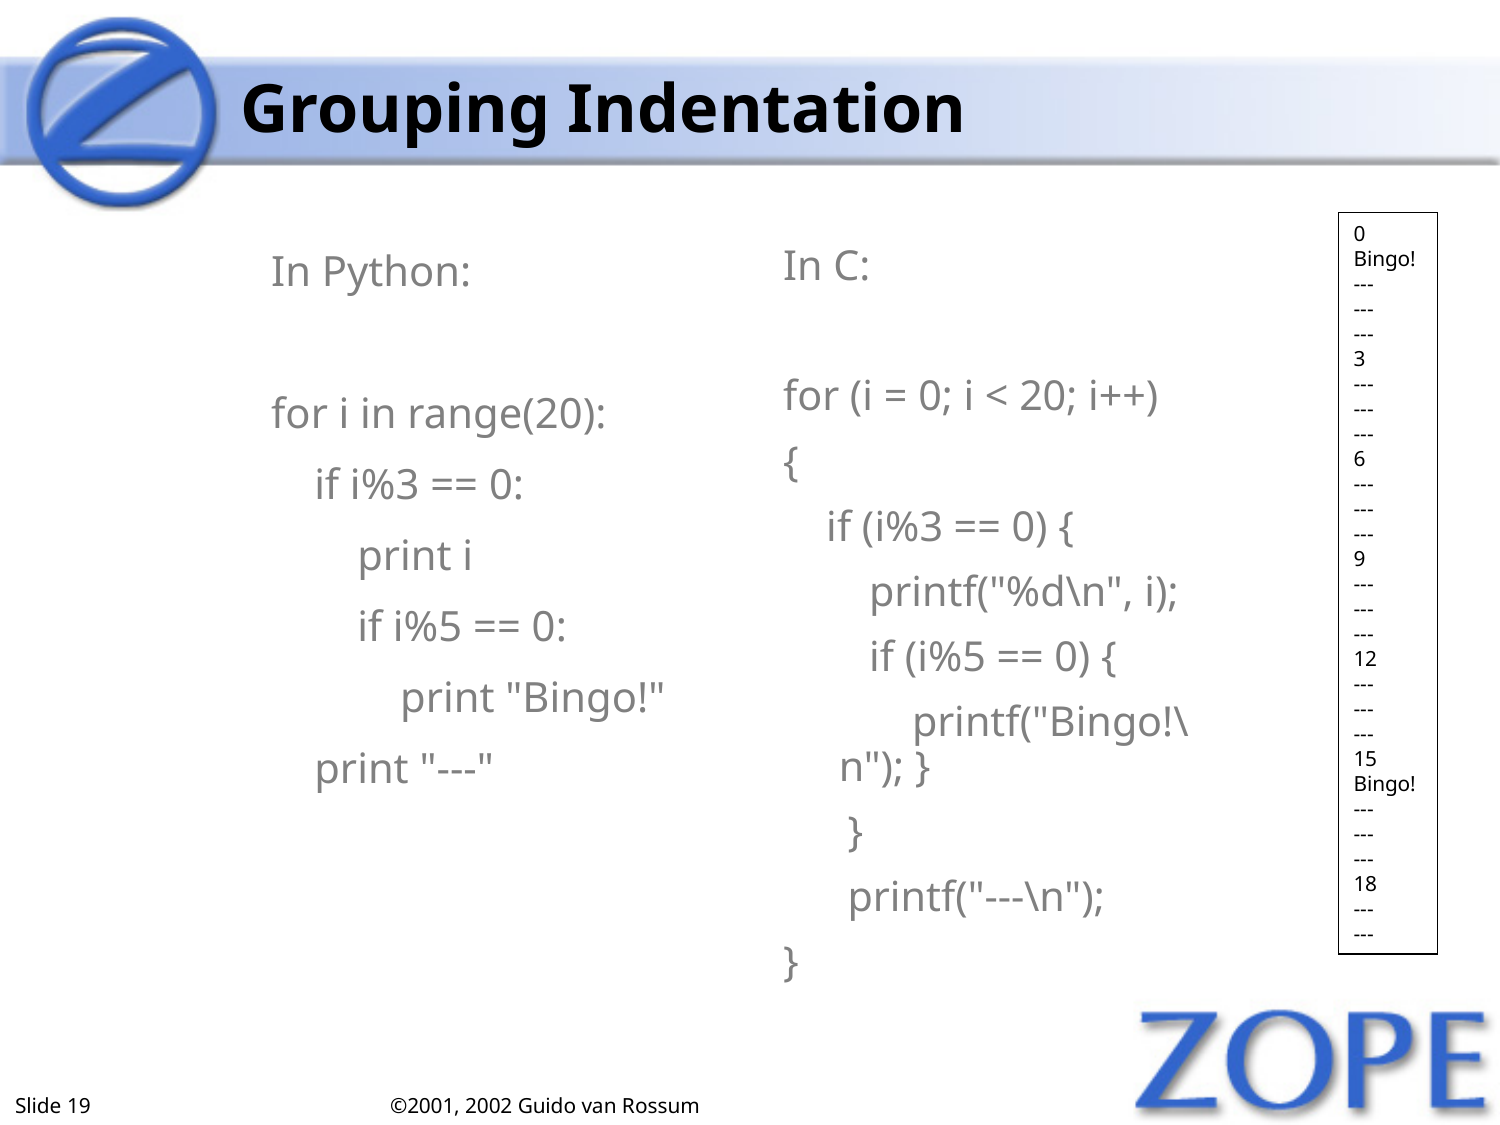

# Grouping Indentation
0
Bingo!
---
---
---
3
---
---
---
6
---
---
---
9
---
---
---
12
---
---
---
15
Bingo!
---
---
---
18
---
---
In Python:
for i in range(20):
 if i%3 == 0:
 print i
 if i%5 == 0:
 print "Bingo!"
 print "---"
In C:
for (i = 0; i < 20; i++)
{
 if (i%3 == 0) {
 printf("%d\n", i);
 if (i%5 == 0) {
 printf("Bingo!\n"); }
 }
 printf("---\n");
}